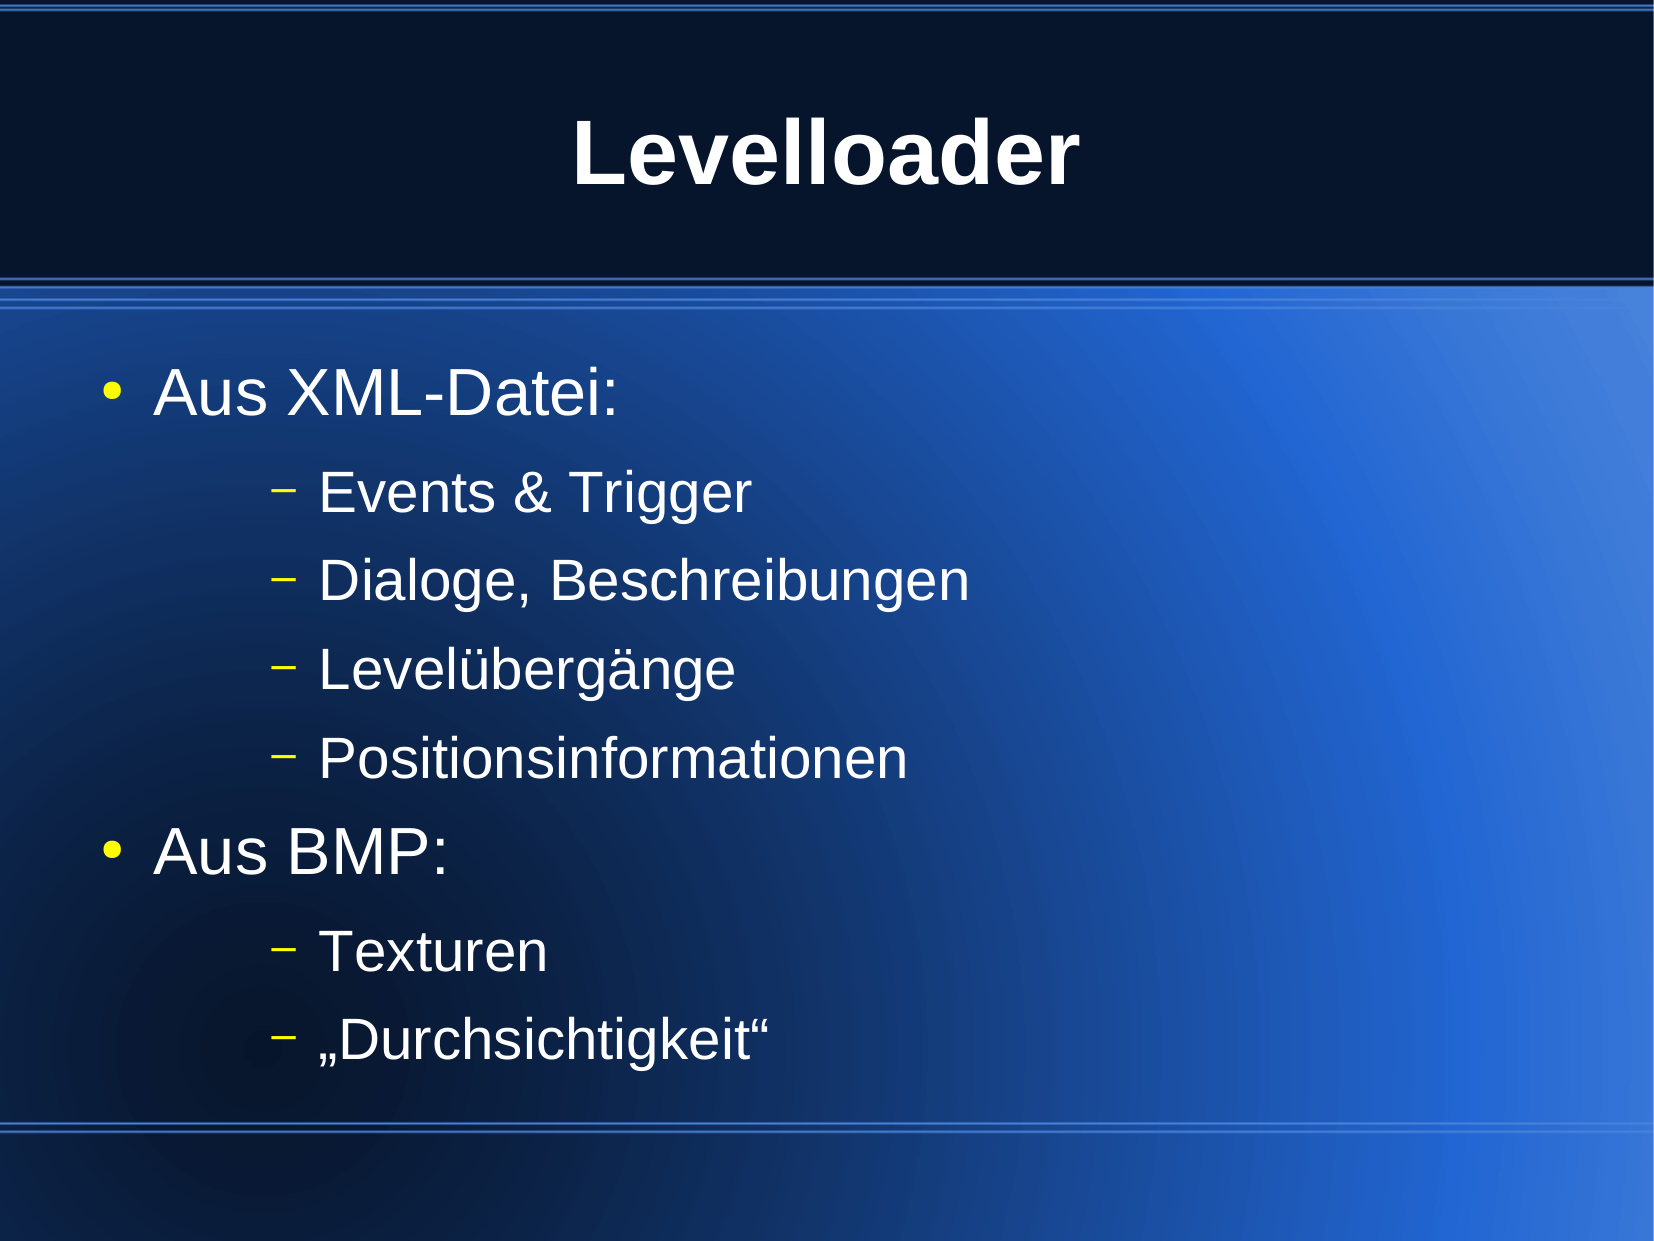

# Levelloader
Aus XML-Datei:
Events & Trigger
Dialoge, Beschreibungen
Levelübergänge
Positionsinformationen
Aus BMP:
Texturen
„Durchsichtigkeit“